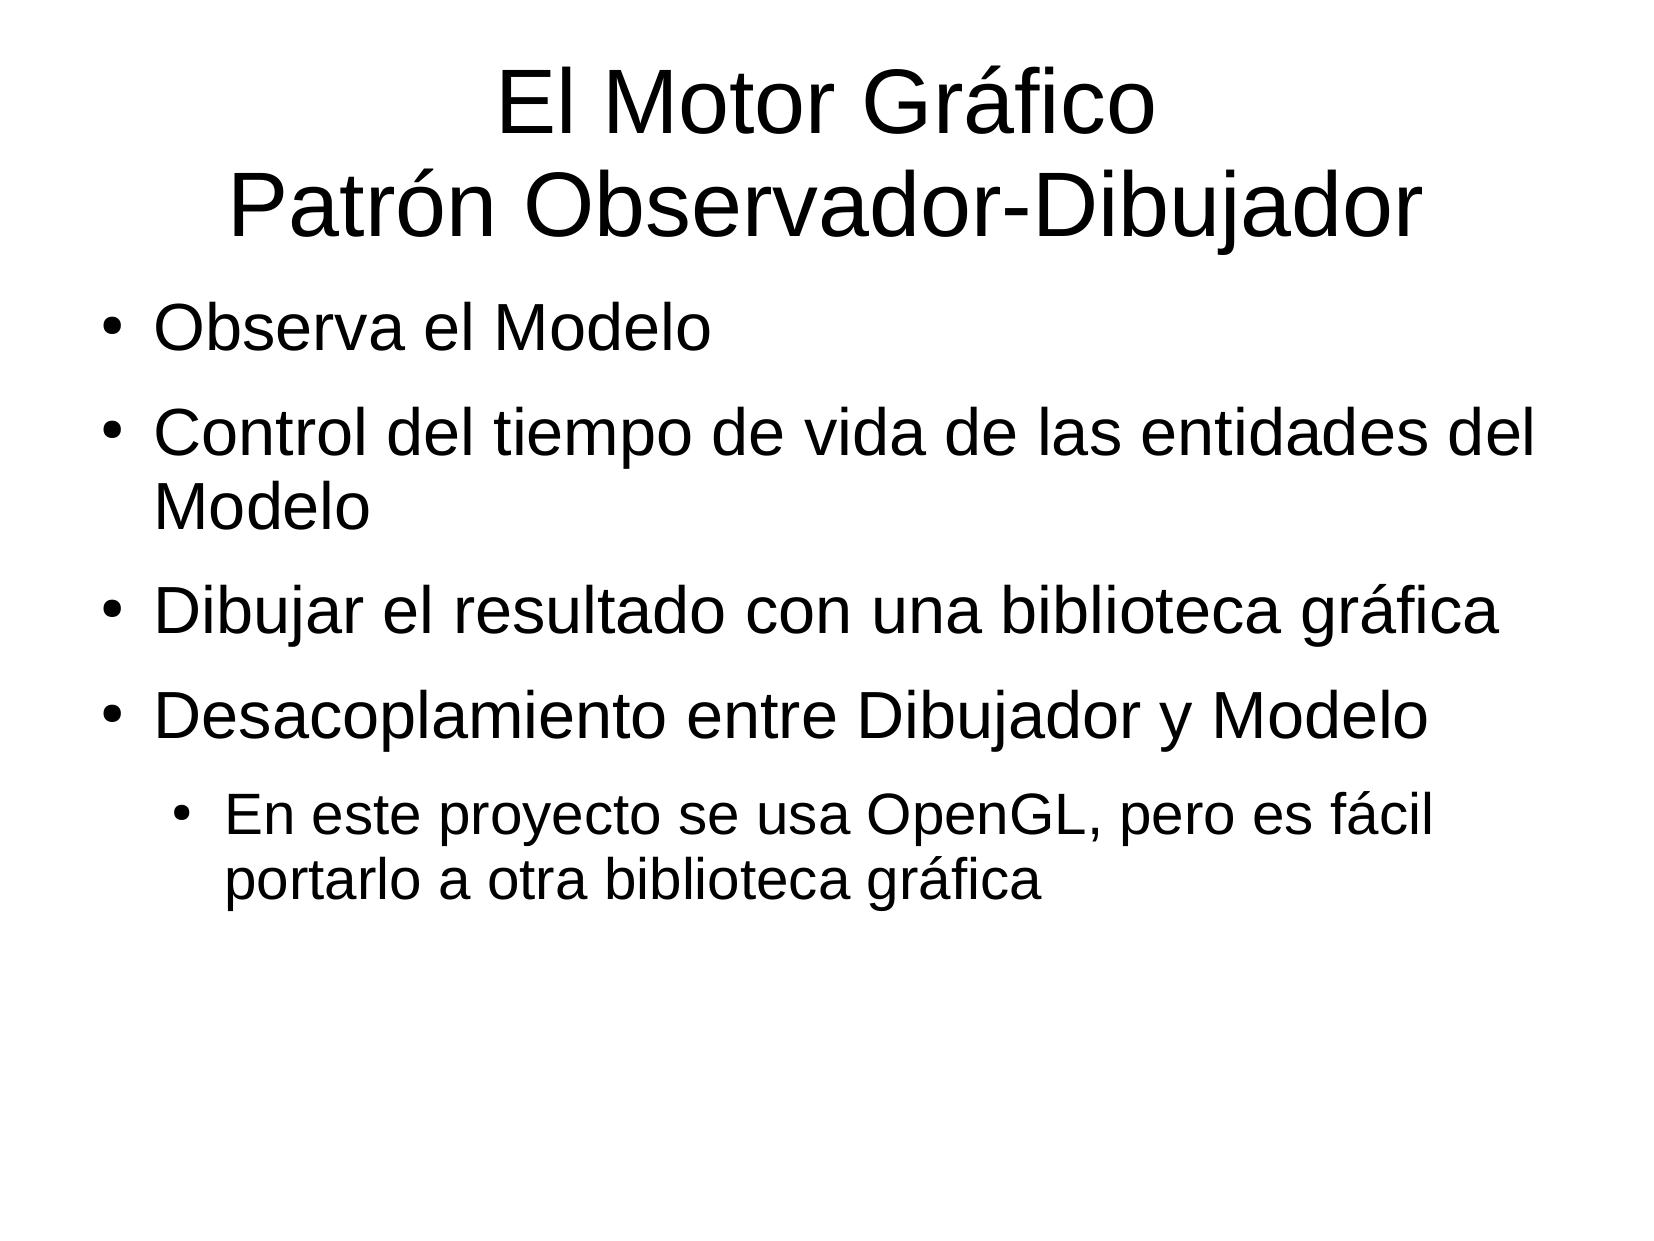

# El Motor Gráfico Patrón Observador-Dibujador
Observa el Modelo
Control del tiempo de vida de las entidades del Modelo
Dibujar el resultado con una biblioteca gráfica
Desacoplamiento entre Dibujador y Modelo
En este proyecto se usa OpenGL, pero es fácil portarlo a otra biblioteca gráfica